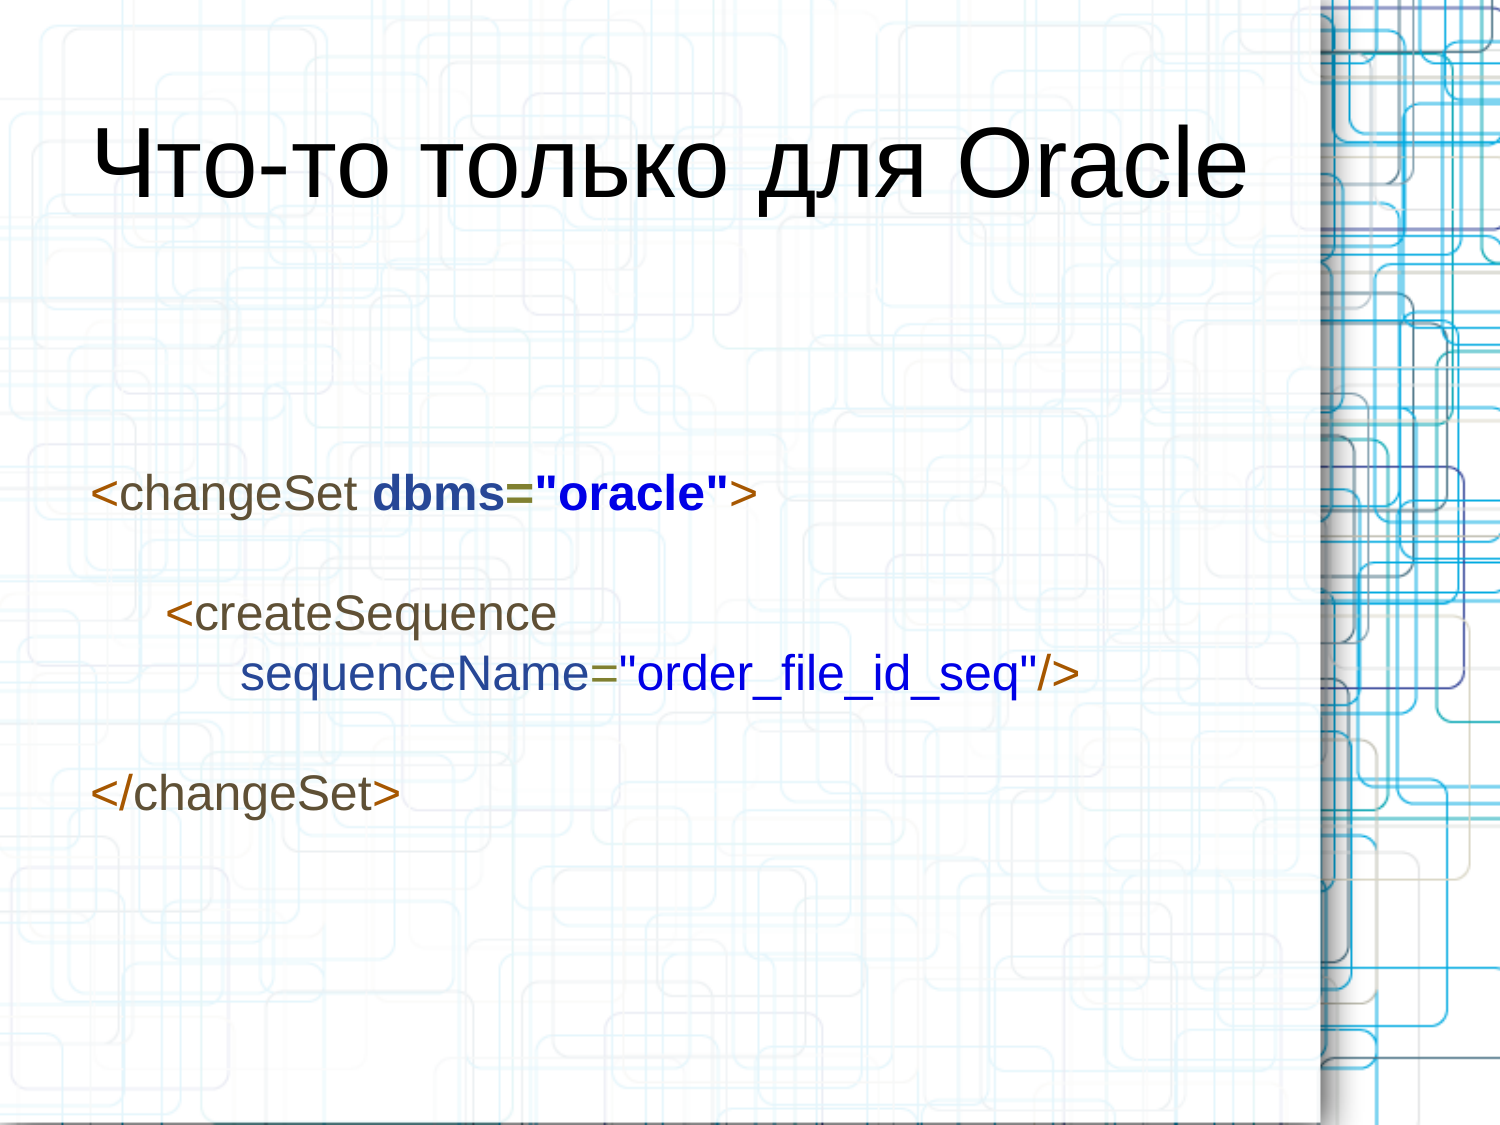

# Что-то только для Oracle
<changeSet dbms="oracle">
<createSequence
sequenceName="order_file_id_seq"/>
</changeSet>